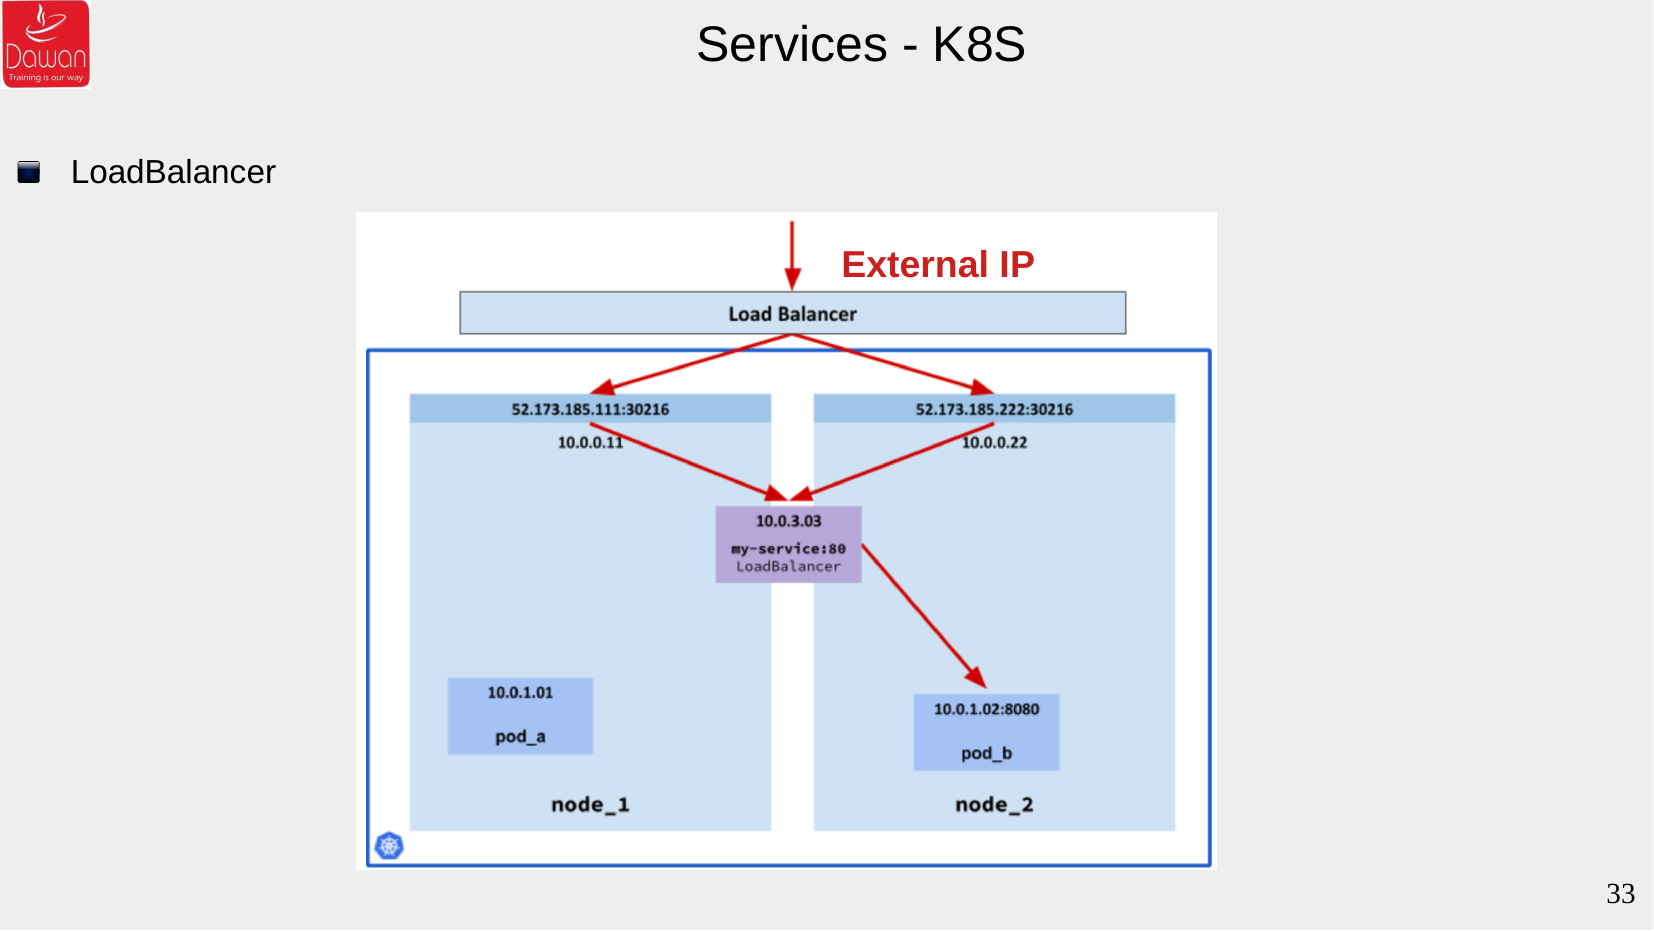

# Services - K8S
LoadBalancer
External IP
33